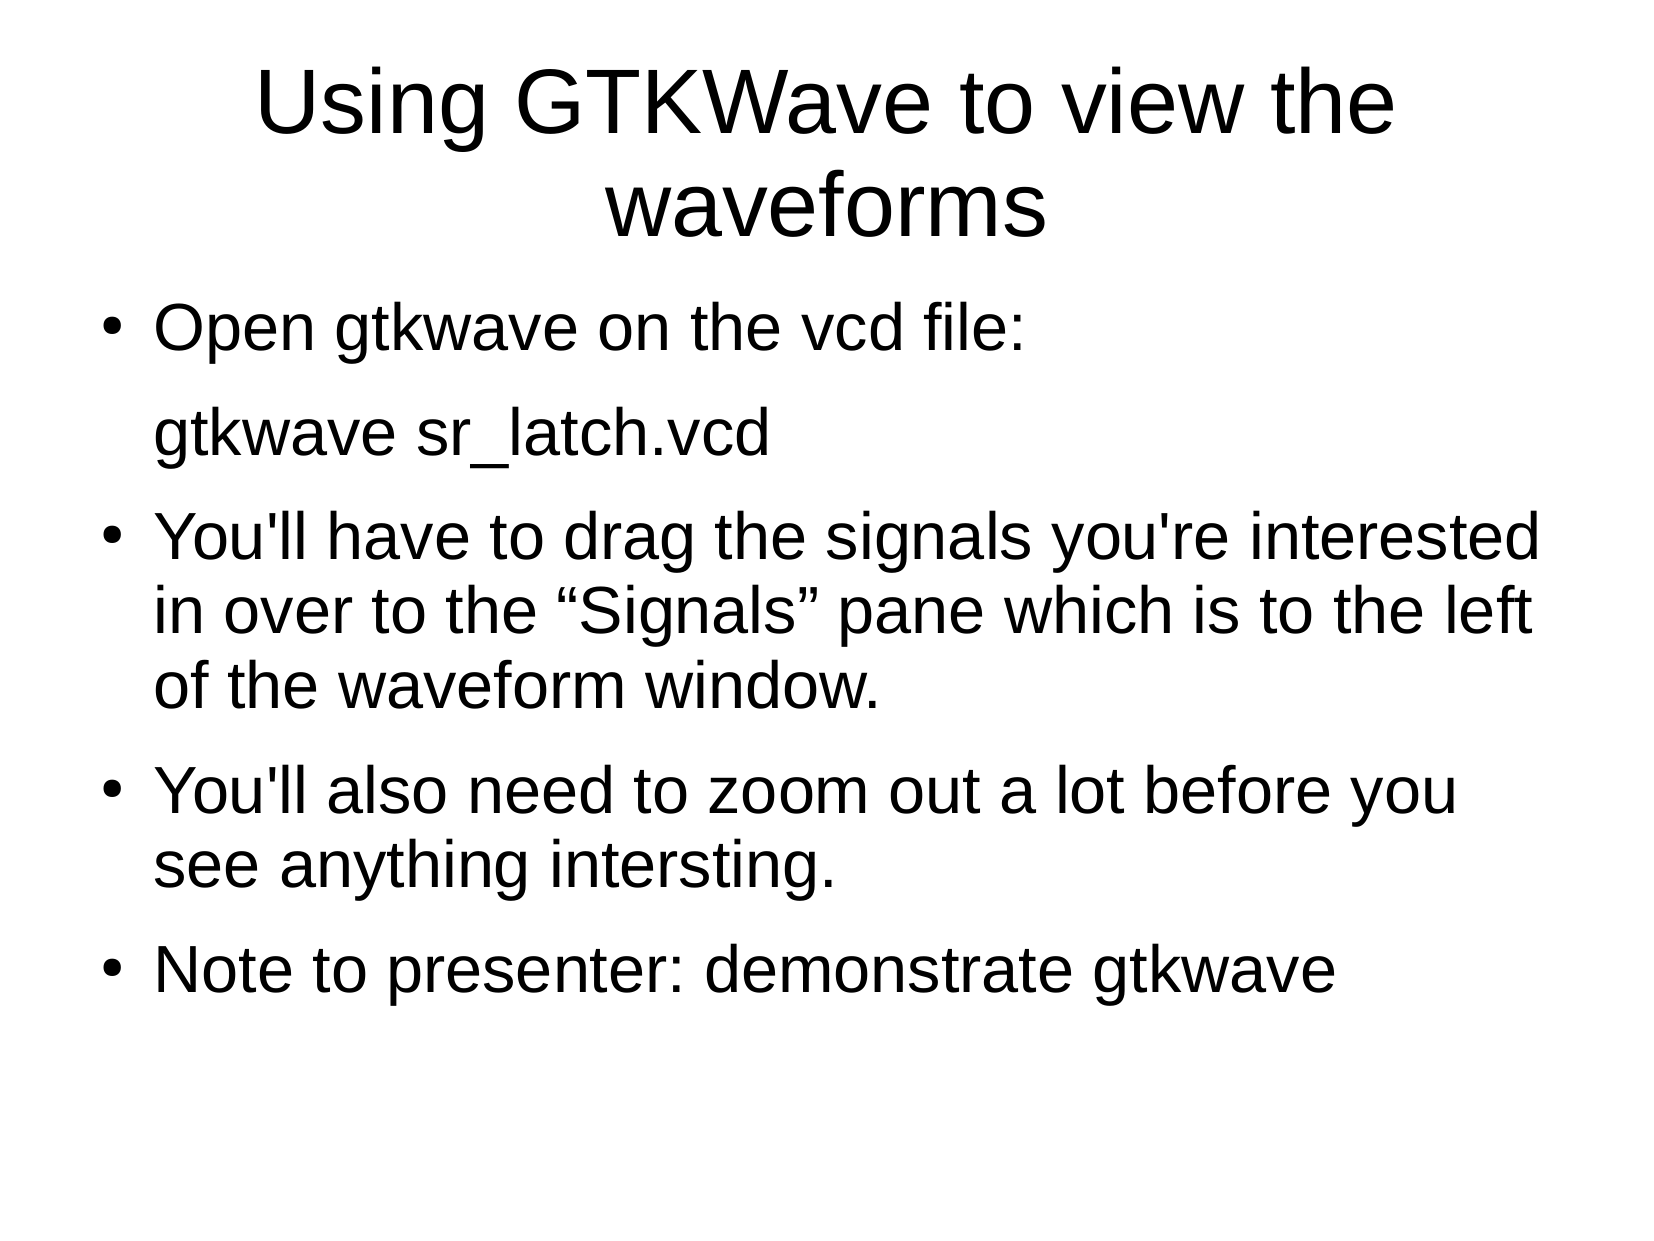

# Using GTKWave to view the waveforms
Open gtkwave on the vcd file:
gtkwave sr_latch.vcd
You'll have to drag the signals you're interested in over to the “Signals” pane which is to the left of the waveform window.
You'll also need to zoom out a lot before you see anything intersting.
Note to presenter: demonstrate gtkwave